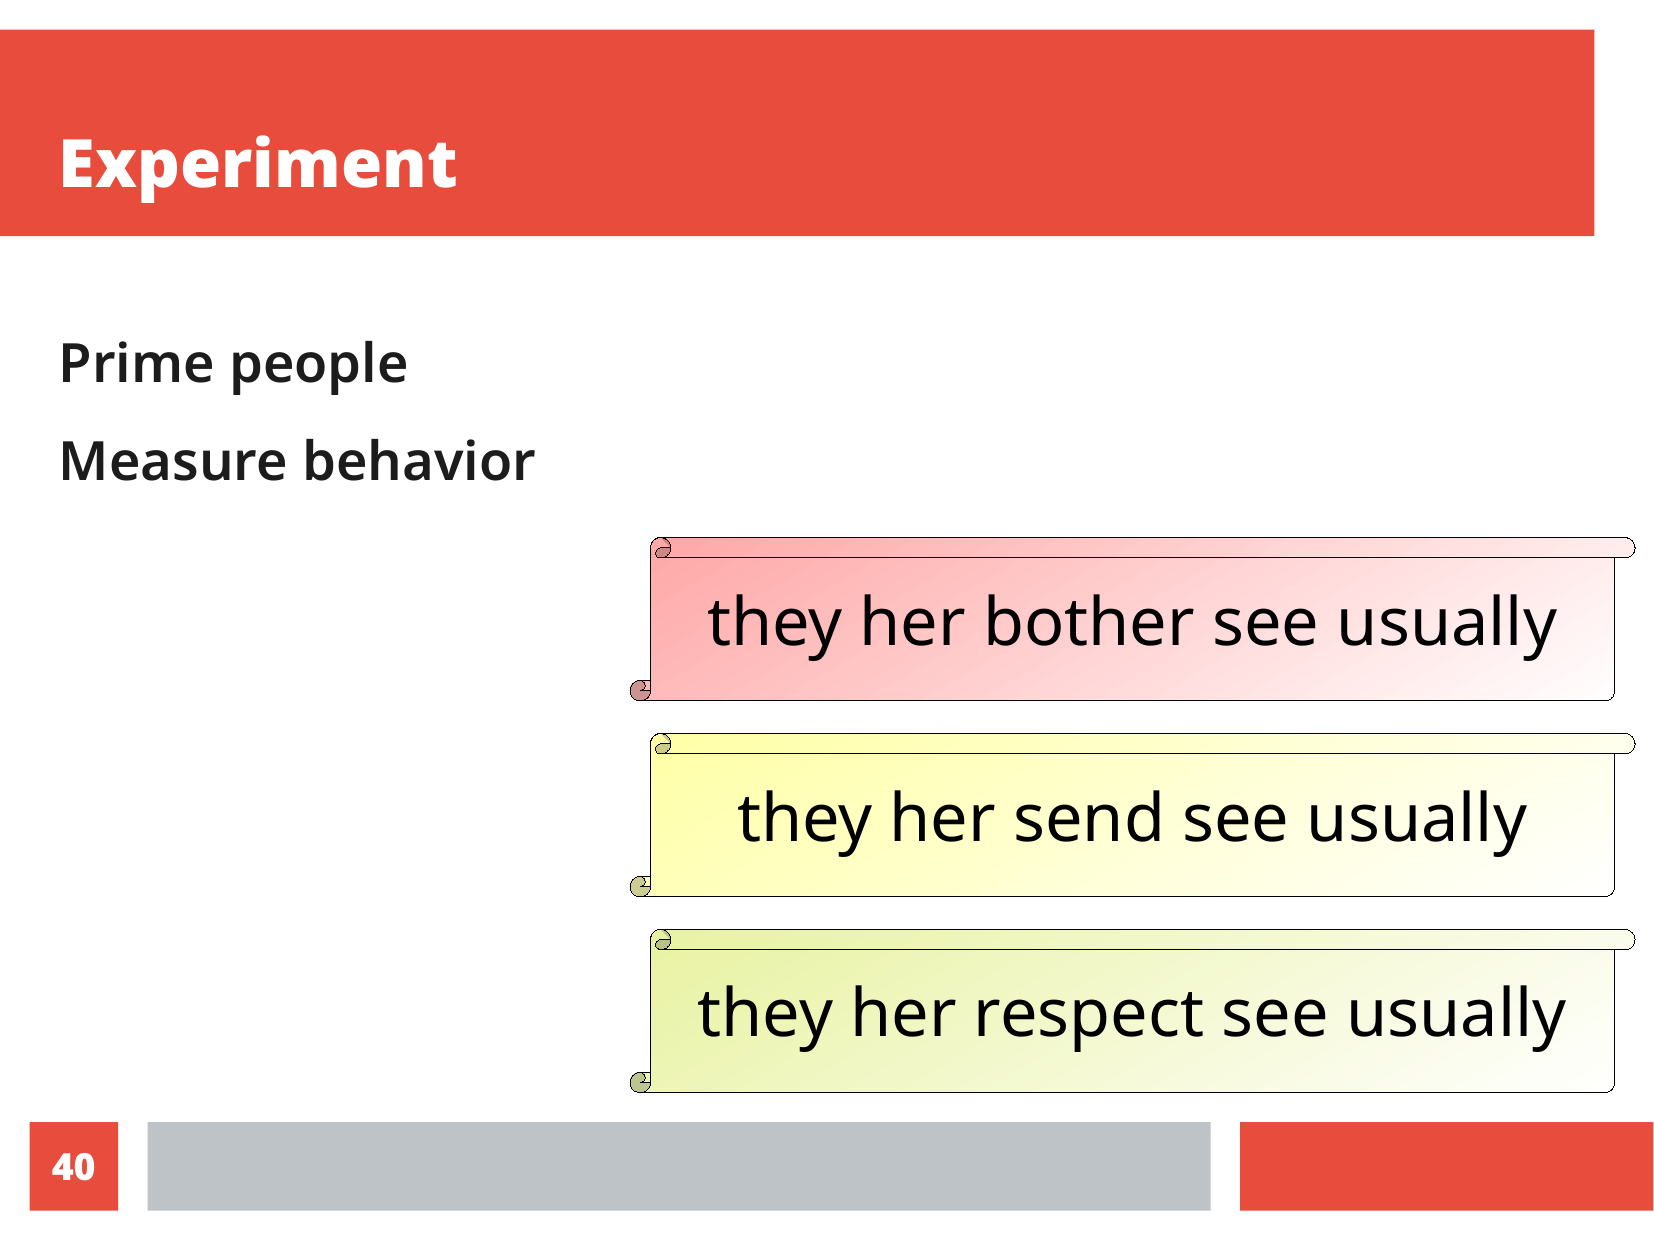

# Experiment
Prime people
Measure behavior
they her bother see usually
they her send see usually
they her respect see usually
40